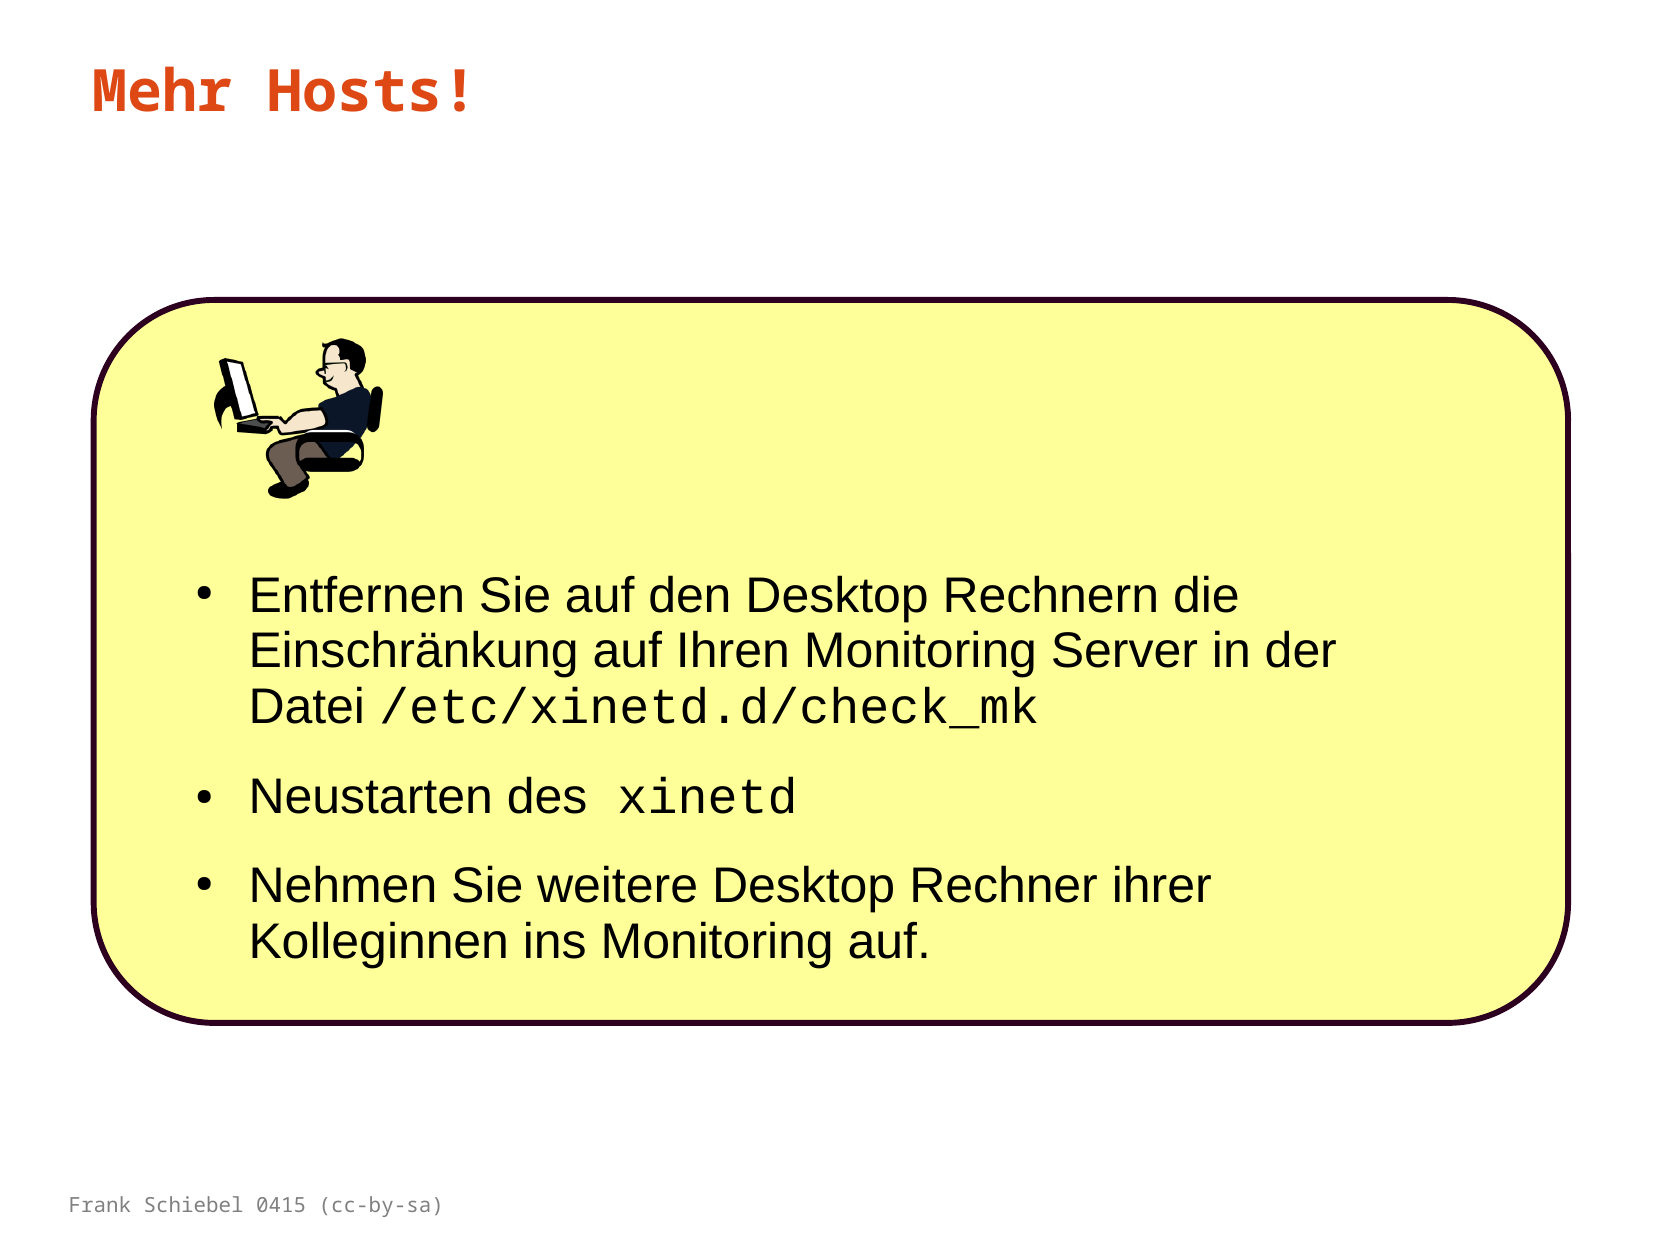

Mehr Hosts!
# Entfernen Sie auf den Desktop Rechnern die Einschränkung auf Ihren Monitoring Server in der Datei /etc/xinetd.d/check_mk
Neustarten des xinetd
Nehmen Sie weitere Desktop Rechner ihrer Kolleginnen ins Monitoring auf.